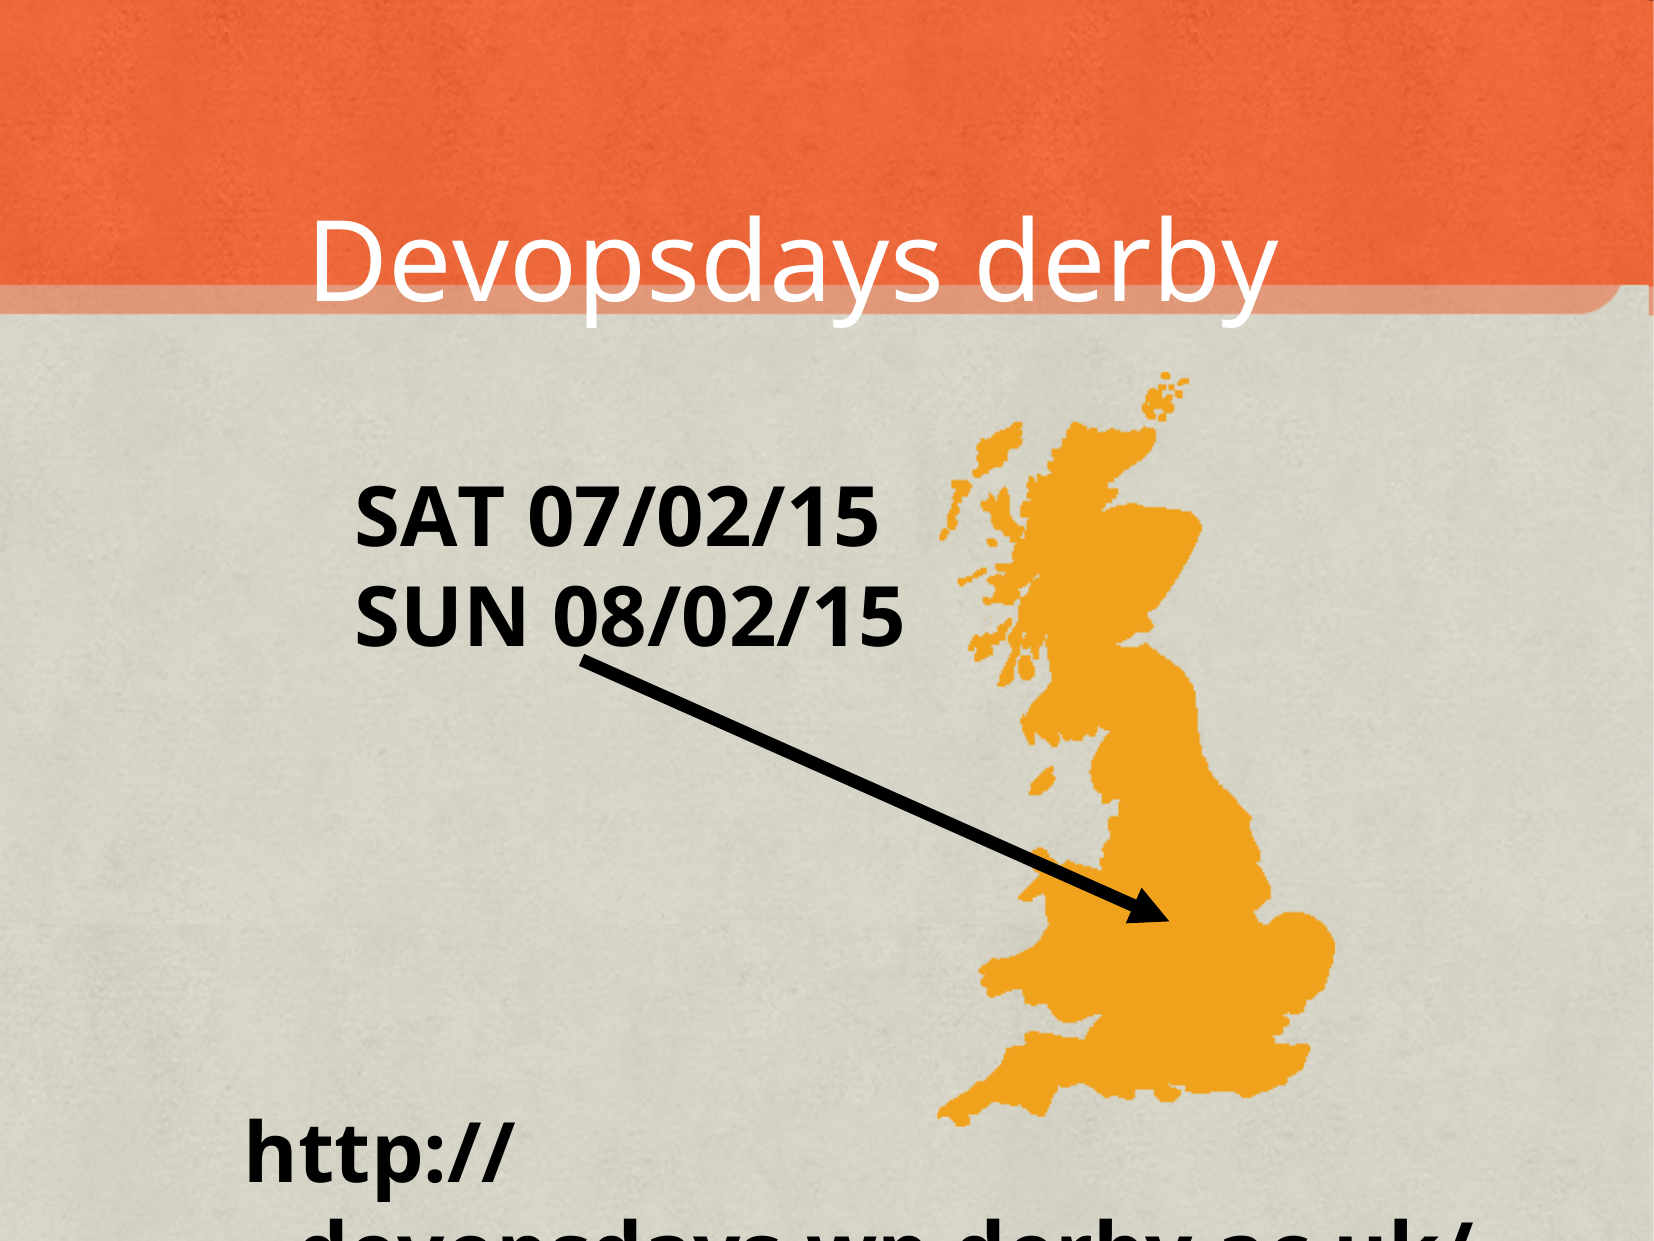

Devopsdays derby
SAT 07/02/15
SUN 08/02/15
http://devopsdays.wp.derby.ac.uk/